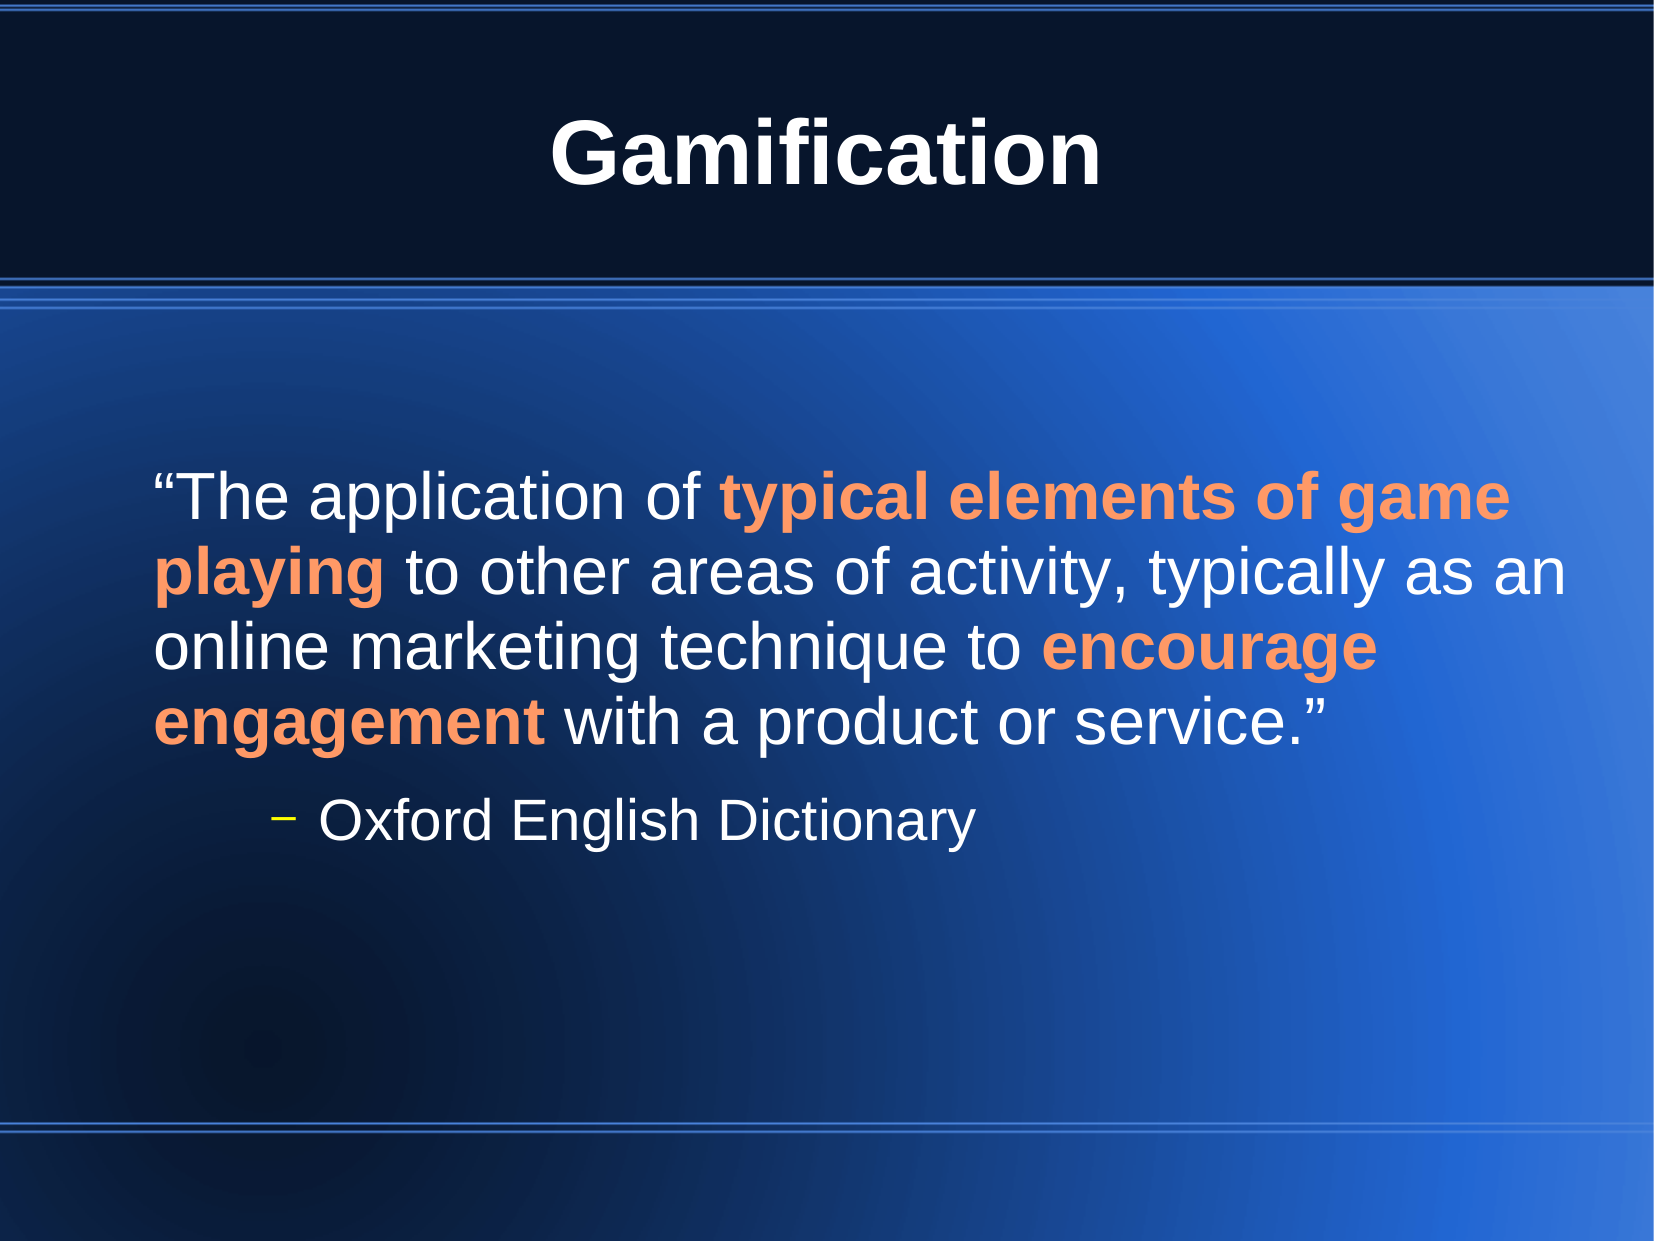

# Gamification
“The application of typical elements of game playing to other areas of activity, typically as an online marketing technique to encourage engagement with a product or service.”
Oxford English Dictionary